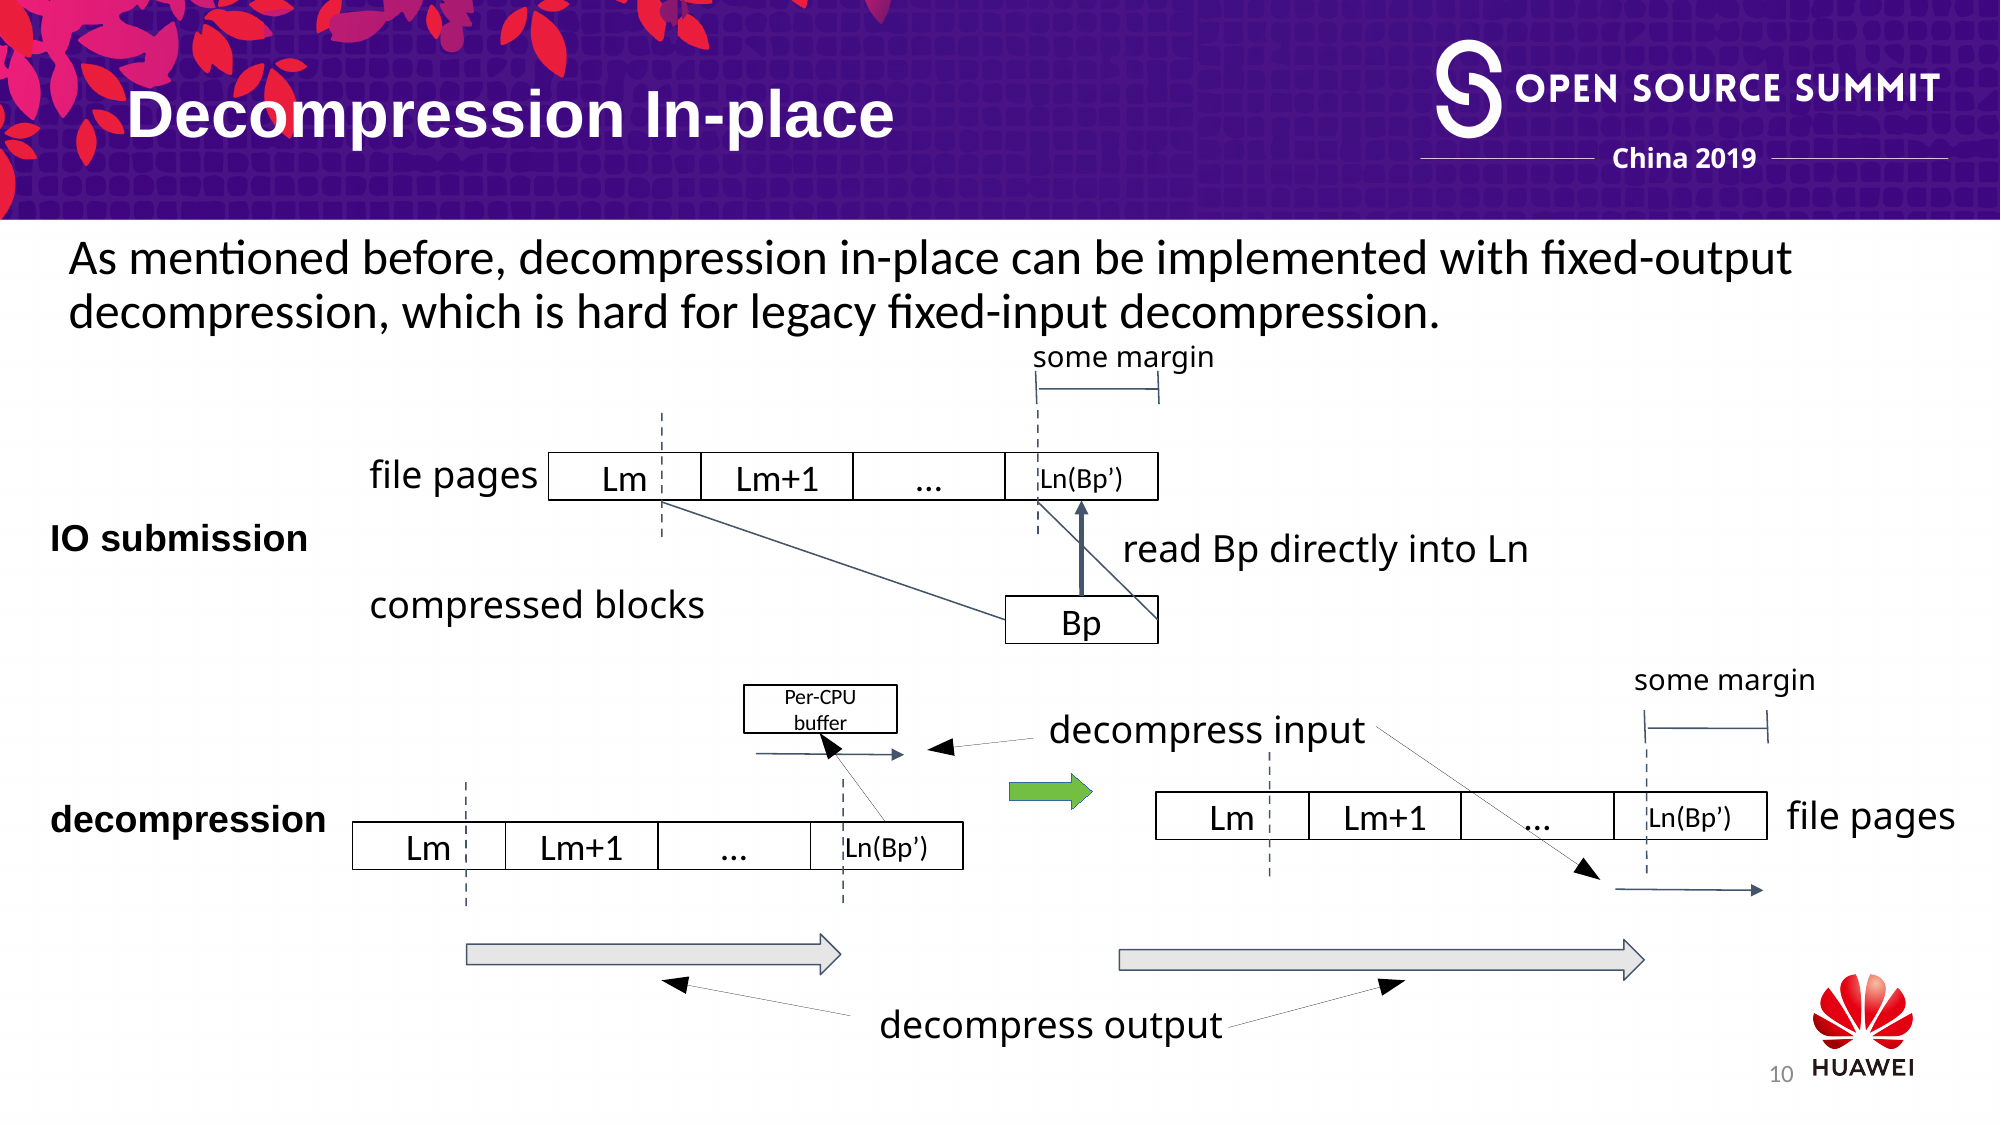

Decompression In-place
As mentioned before, decompression in-place can be implemented with fixed-output decompression, which is hard for legacy fixed-input decompression.
some margin
file pages
Lm
Lm+1
…
Ln(Bp’)
read Bp directly into Ln
IO submission
compressed blocks
Bp
some margin
Per-CPU buffer
decompress input
file pages
decompression
Lm
Lm+1
…
Ln(Bp’)
Lm
Lm+1
…
Ln(Bp’)
decompress output